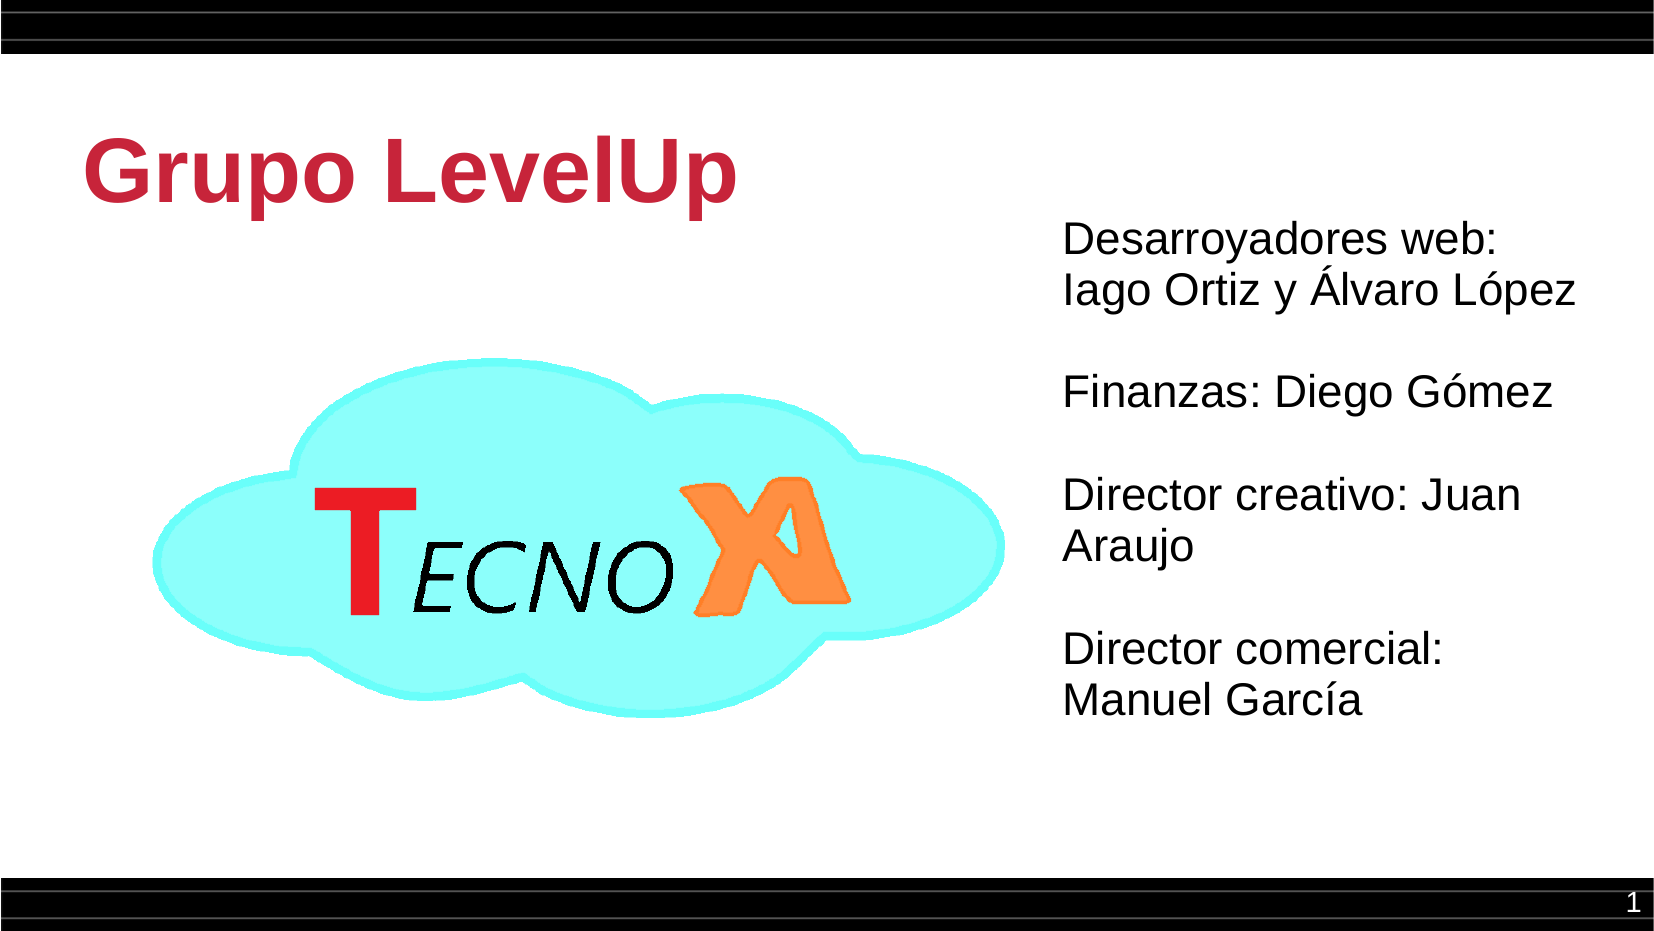

# Grupo LevelUp
Desarroyadores web: Iago Ortiz y Álvaro López
Finanzas: Diego Gómez
Director creativo: Juan Araujo
Director comercial: Manuel García